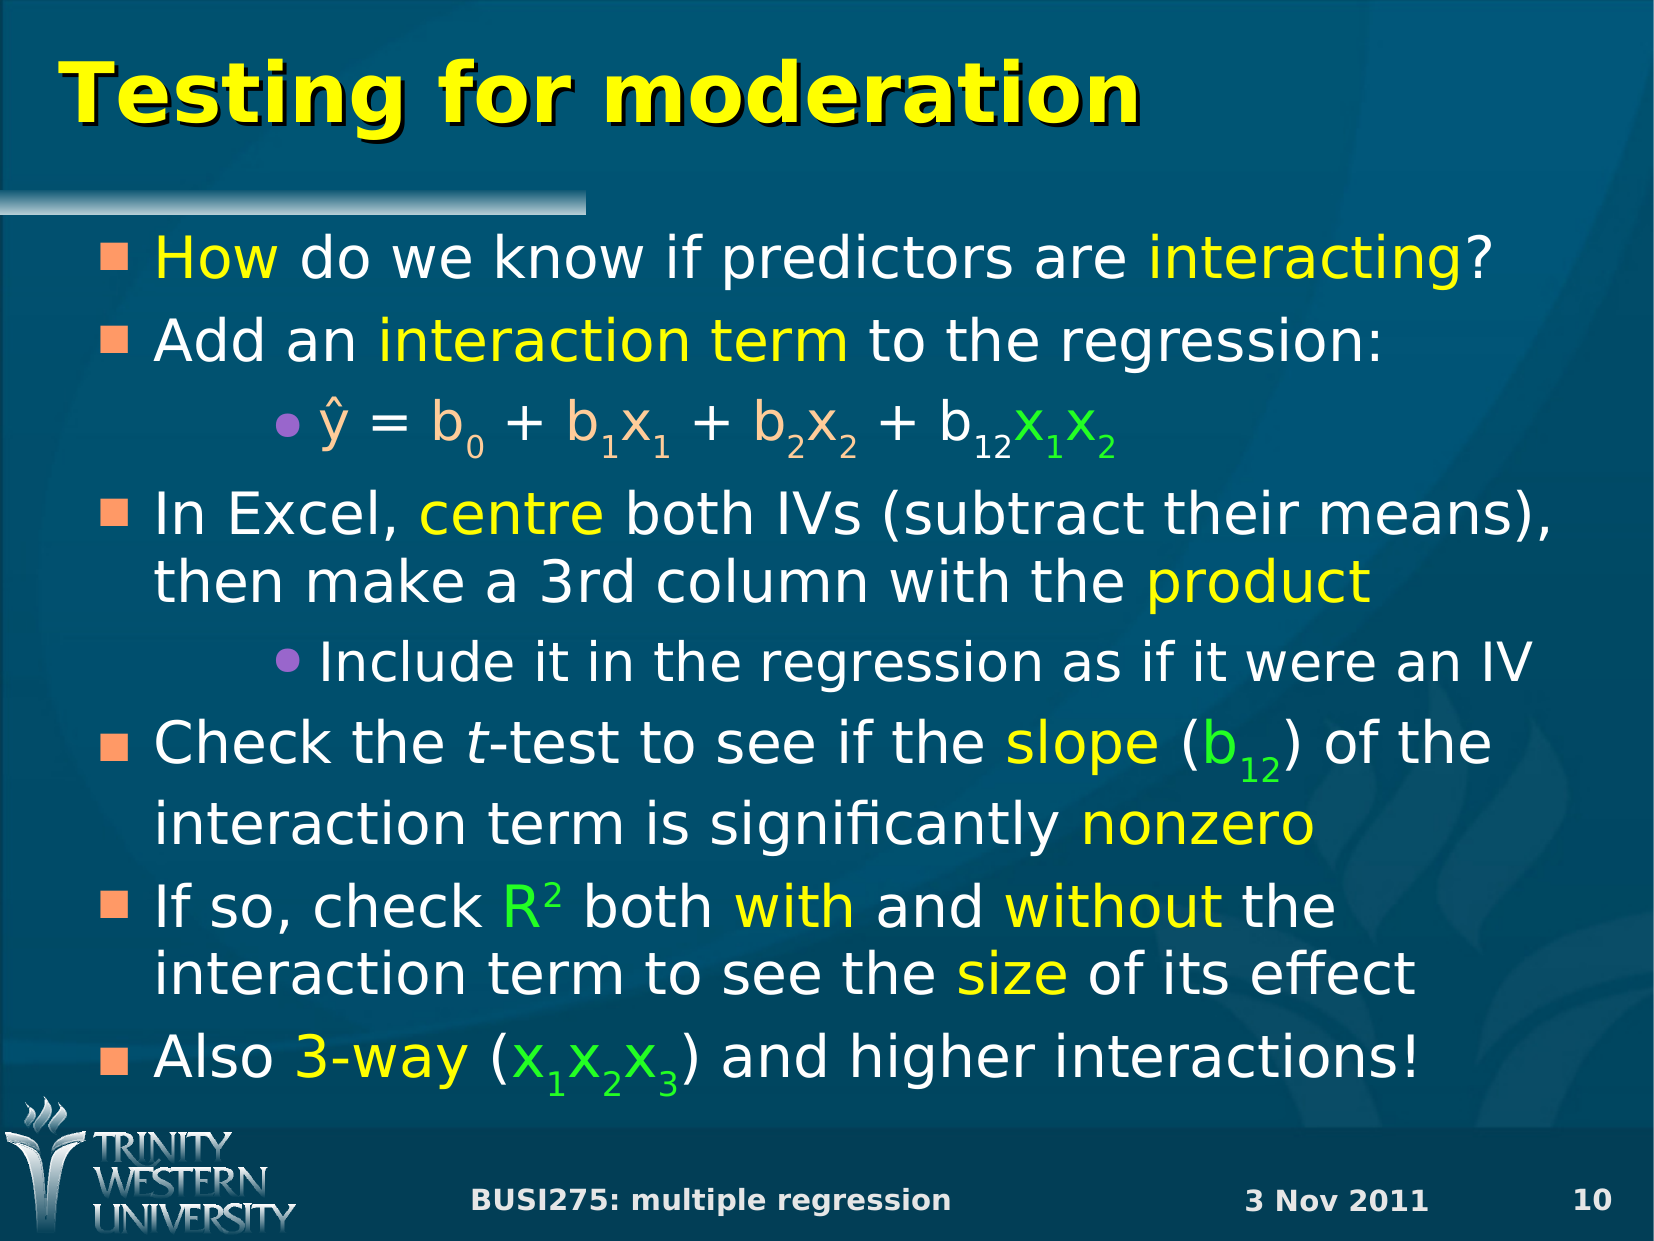

# Testing for moderation
How do we know if predictors are interacting?
Add an interaction term to the regression:
ŷ = b0 + b1x1 + b2x2 + b12x1x2
In Excel, centre both IVs (subtract their means), then make a 3rd column with the product
Include it in the regression as if it were an IV
Check the t-test to see if the slope (b12) of the interaction term is significantly nonzero
If so, check R2 both with and without the interaction term to see the size of its effect
Also 3-way (x1x2x3) and higher interactions!
BUSI275: multiple regression
3 Nov 2011
10